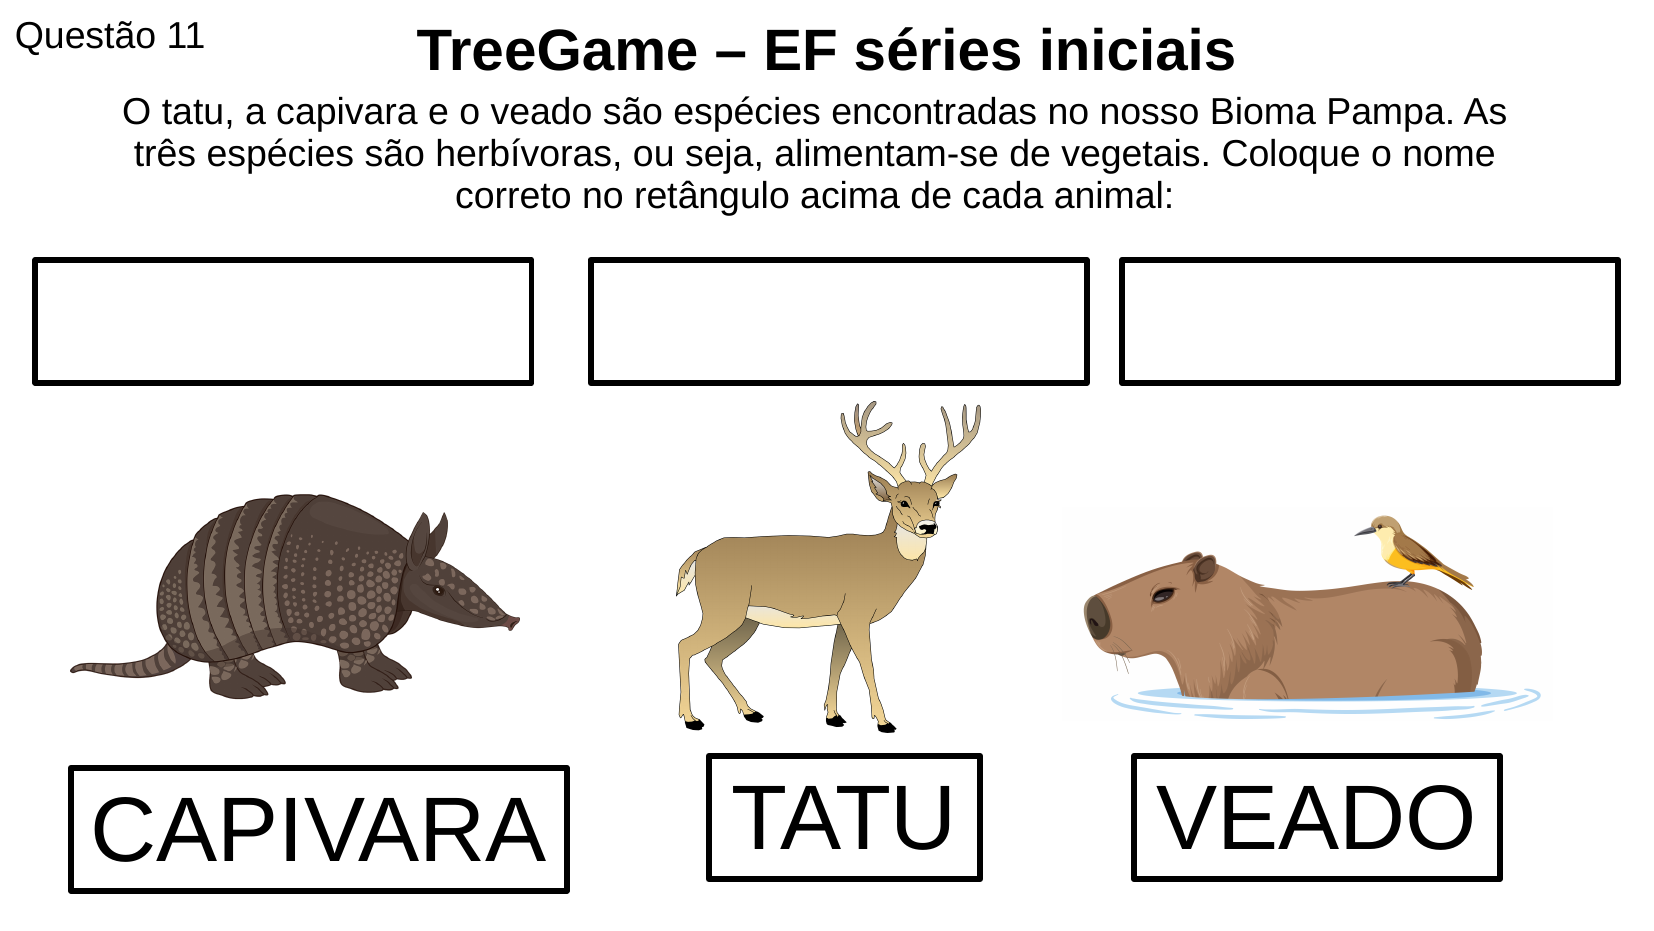

# TreeGame – EF séries iniciais
Questão 11
O tatu, a capivara e o veado são espécies encontradas no nosso Bioma Pampa. As três espécies são herbívoras, ou seja, alimentam-se de vegetais. Coloque o nome correto no retângulo acima de cada animal:
TATU
VEADO
CAPIVARA